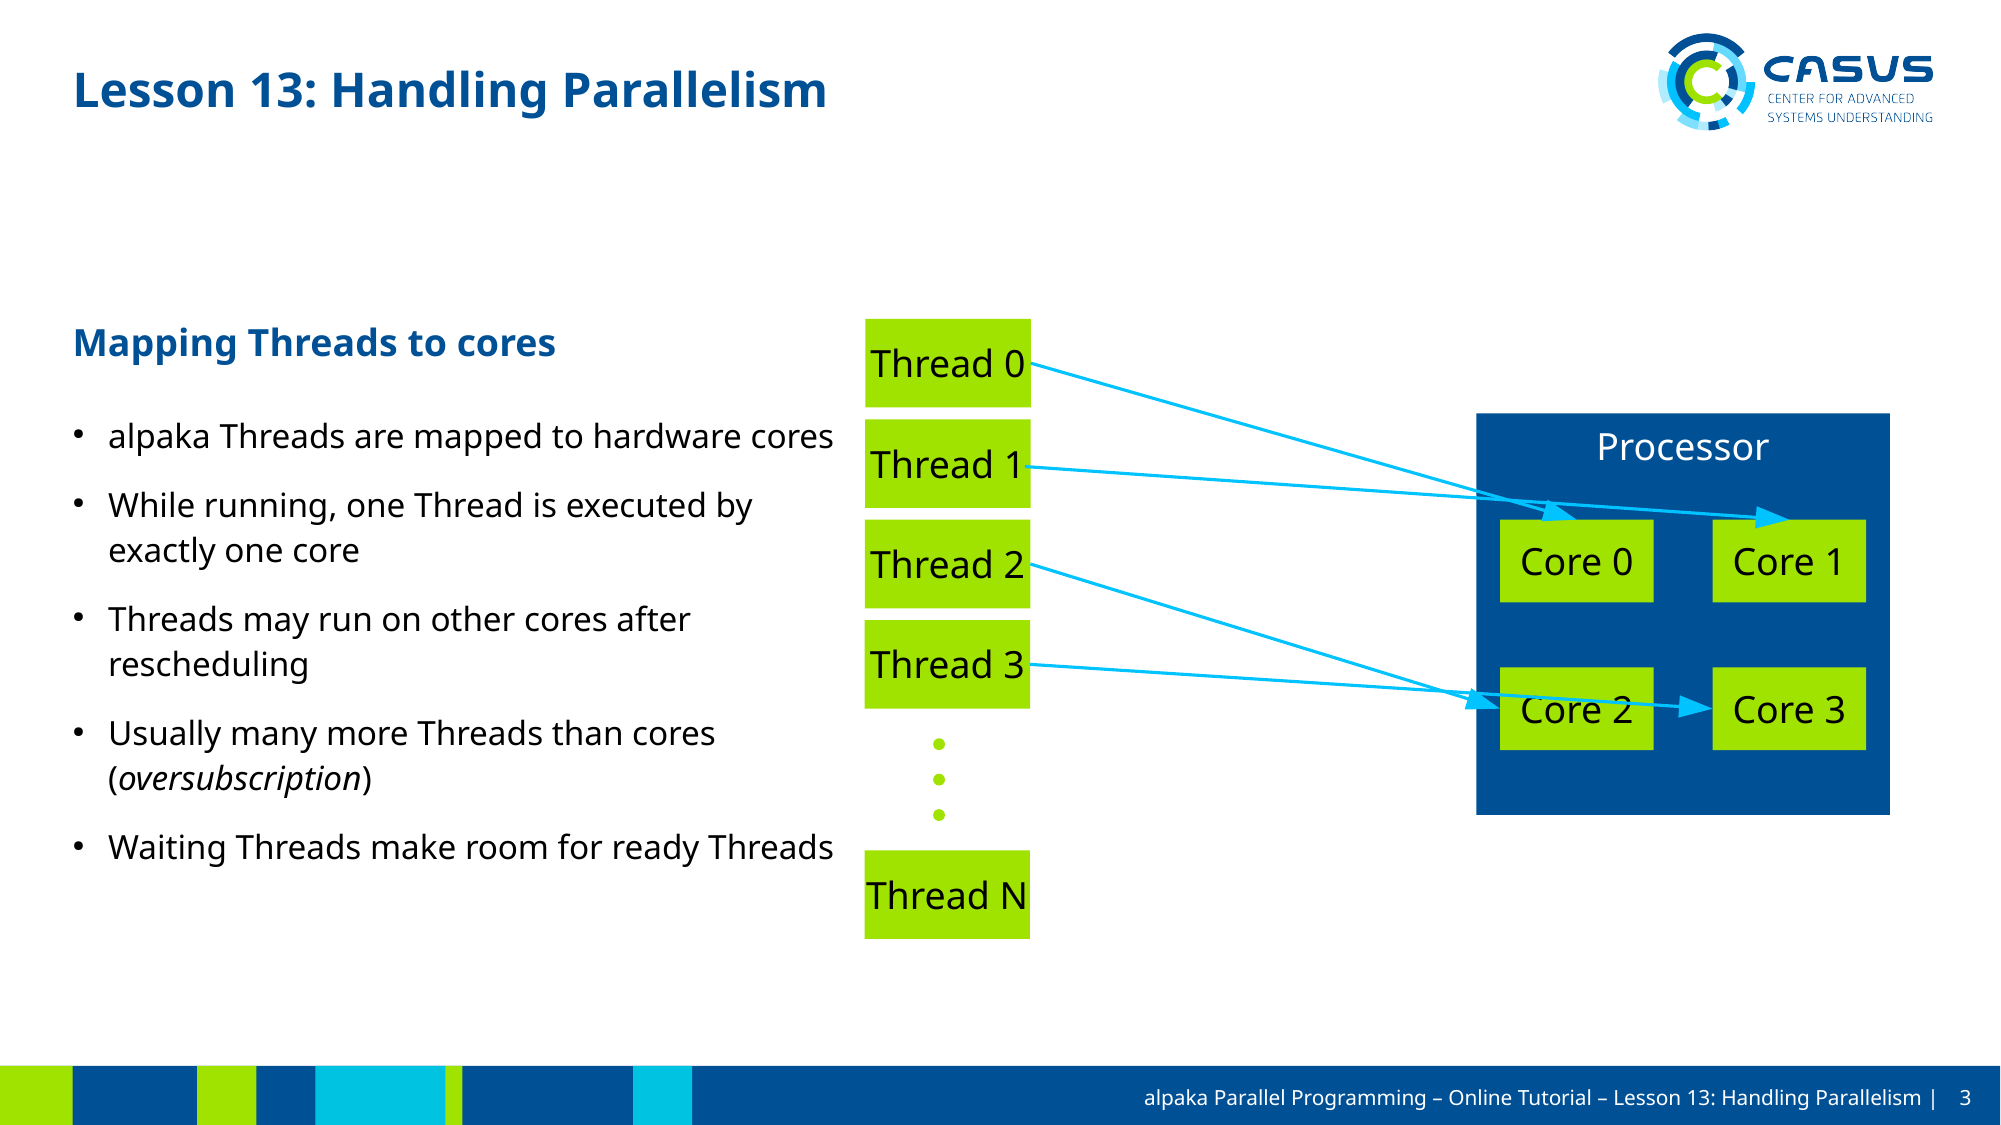

# Lesson 13: Handling Parallelism
Mapping Threads to cores
alpaka Threads are mapped to hardware cores
While running, one Thread is executed by exactly one core
Threads may run on other cores after rescheduling
Usually many more Threads than cores (oversubscription)
Waiting Threads make room for ready Threads
Thread 0
Processor
Thread 1
Thread 2
Core 0
Core 1
Thread 3
Core 2
Core 3
Thread N
alpaka Parallel Programming – Online Tutorial – Lesson 13: Handling Parallelism
3